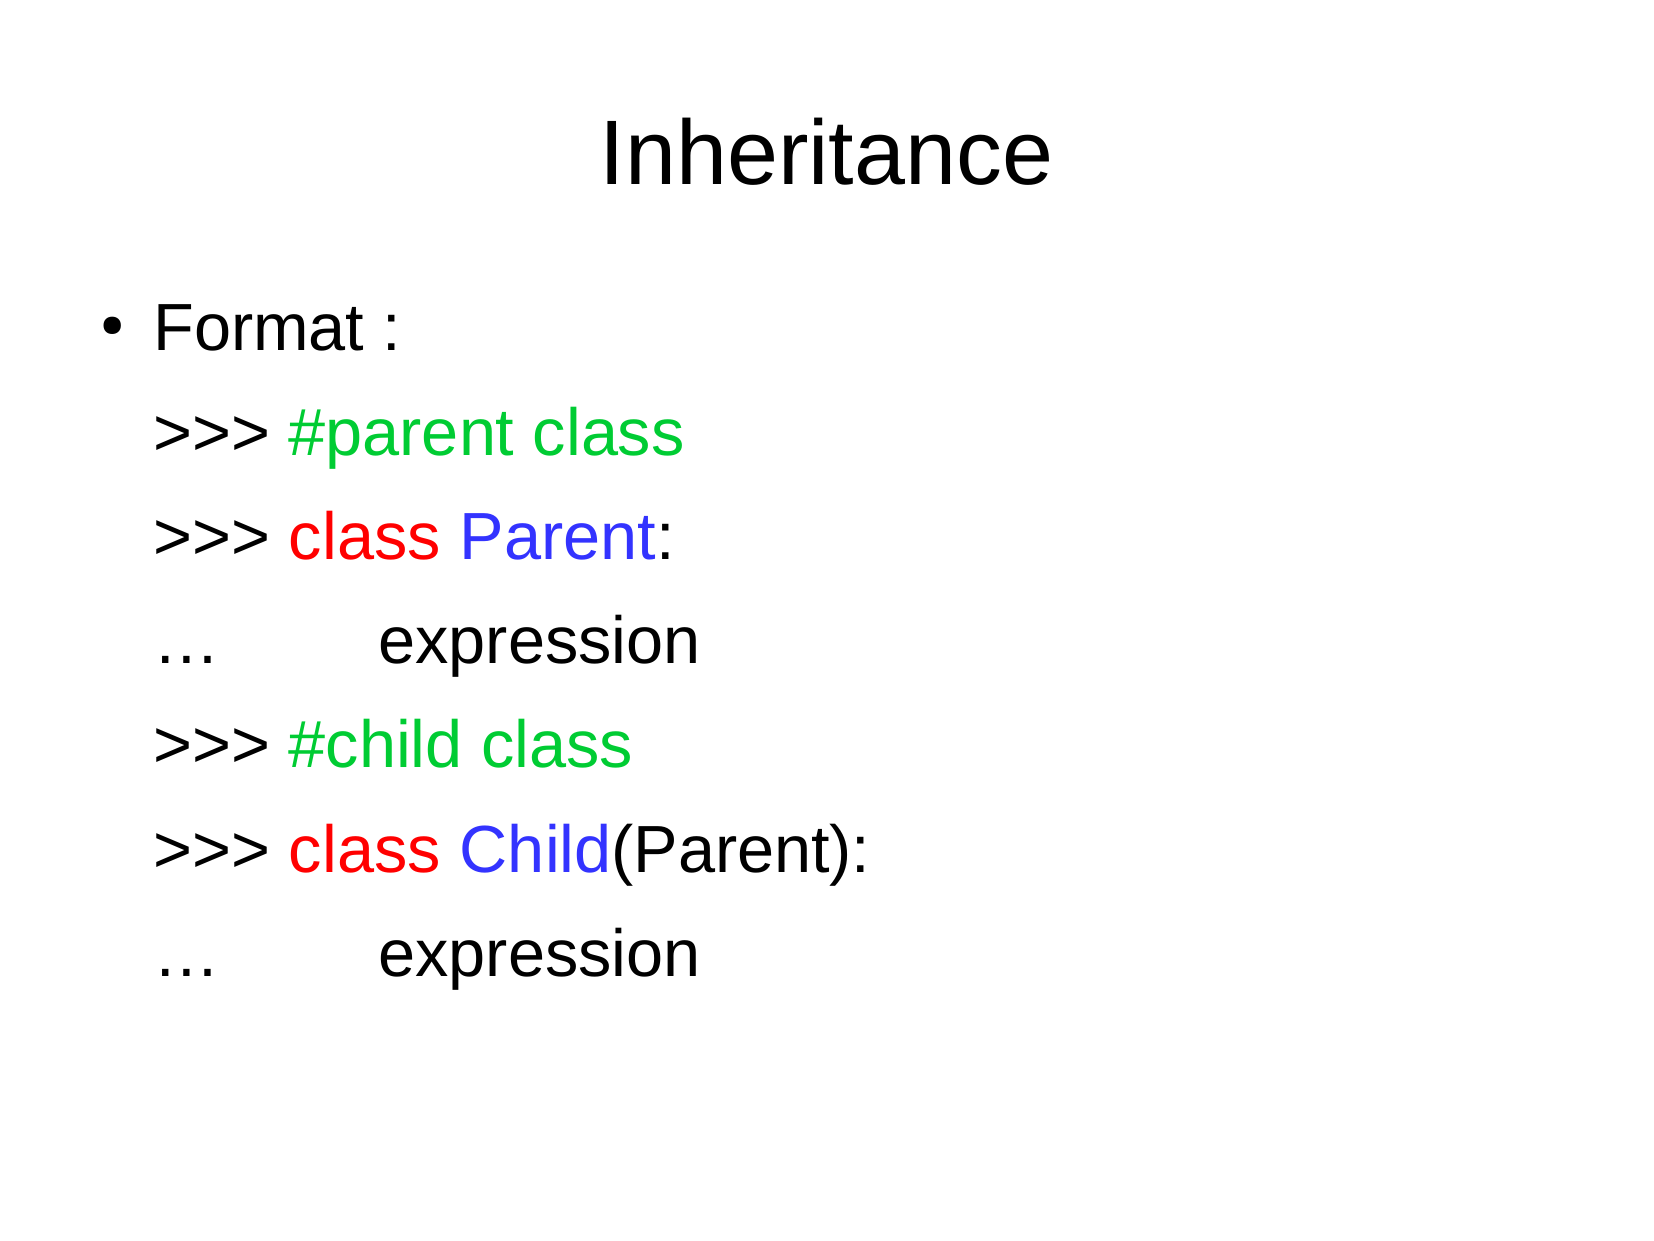

# Inheritance
Format :
>>> #parent class
>>> class Parent:
… 		expression
>>> #child class
>>> class Child(Parent):
… 		expression